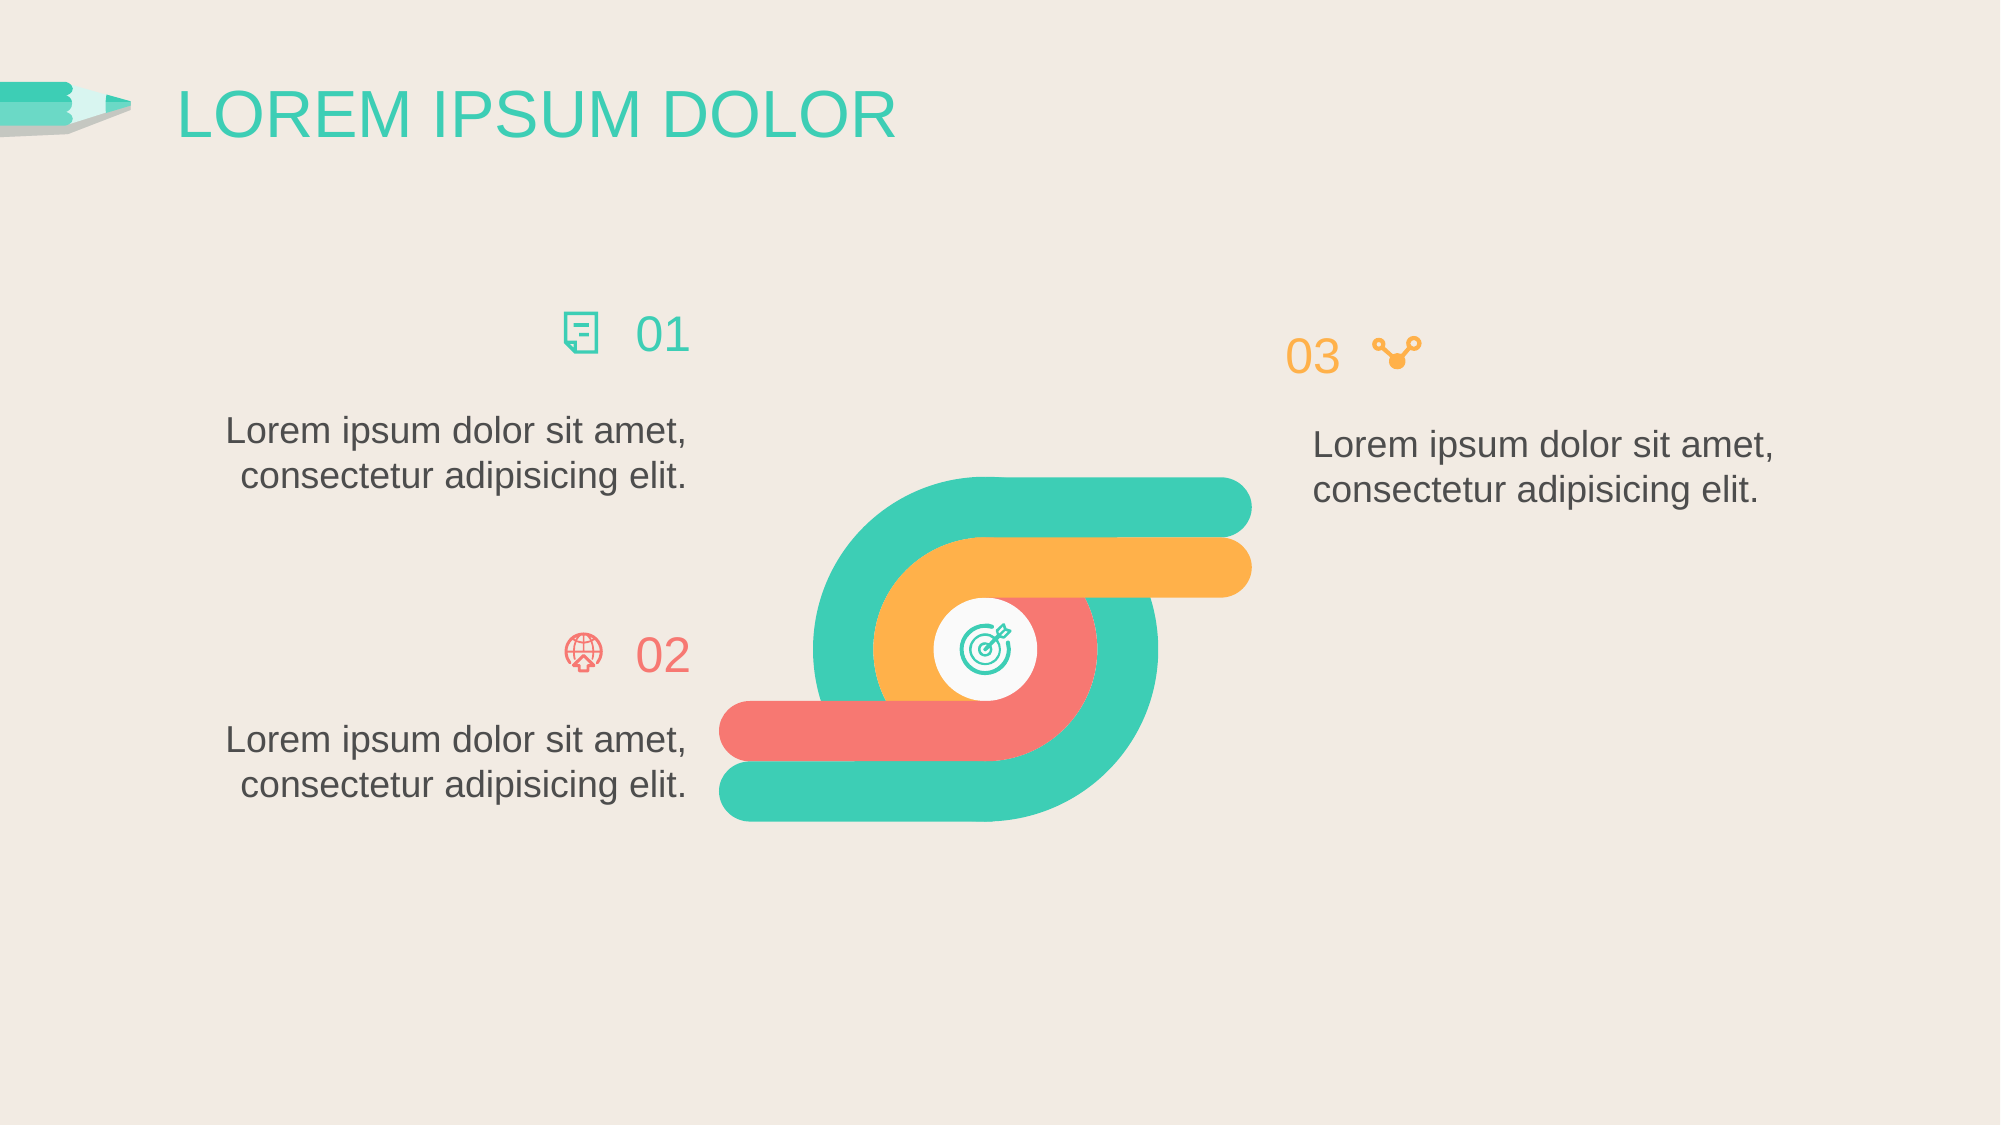

LOREM IPSUM DOLOR
01
03
Lorem ipsum dolor sit amet, consectetur adipisicing elit.
Lorem ipsum dolor sit amet, consectetur adipisicing elit.
02
Lorem ipsum dolor sit amet, consectetur adipisicing elit.